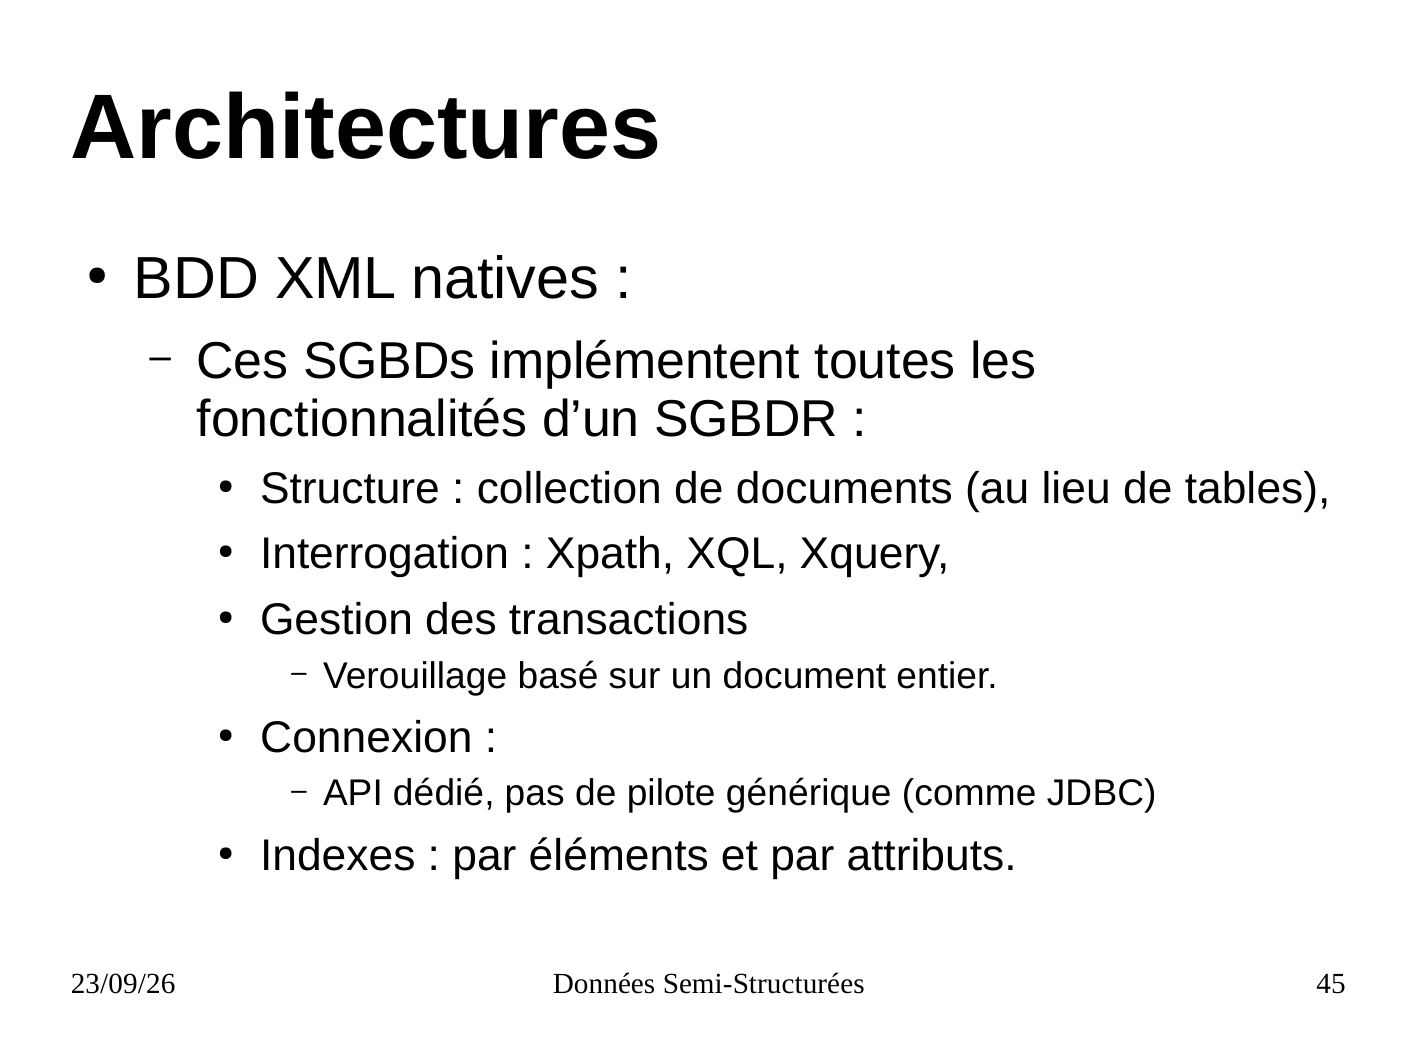

# Architectures
BDD XML natives :
Ces SGBDs implémentent toutes les fonctionnalités d’un SGBDR :
Structure : collection de documents (au lieu de tables),
Interrogation : Xpath, XQL, Xquery,
Gestion des transactions
Verouillage basé sur un document entier.
Connexion :
API dédié, pas de pilote générique (comme JDBC)
Indexes : par éléments et par attributs.
Données Semi-Structurées
45